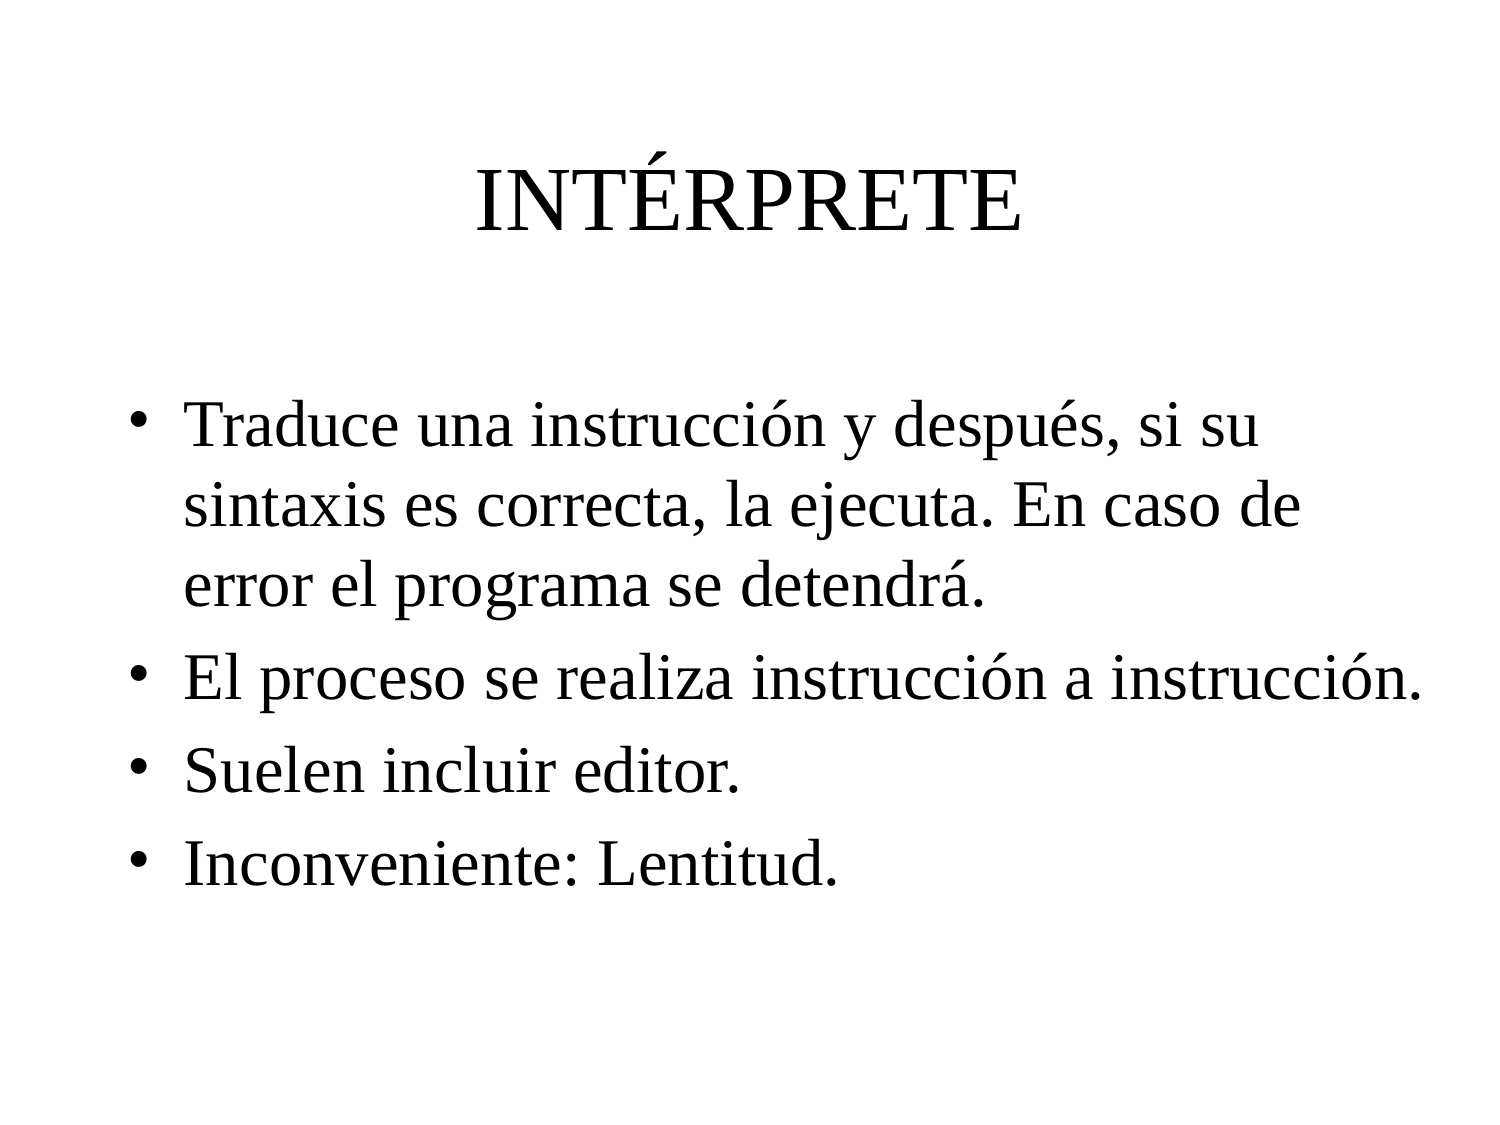

# INTÉRPRETE
Traduce una instrucción y después, si su sintaxis es correcta, la ejecuta. En caso de error el programa se detendrá.
El proceso se realiza instrucción a instrucción.
Suelen incluir editor.
Inconveniente: Lentitud.